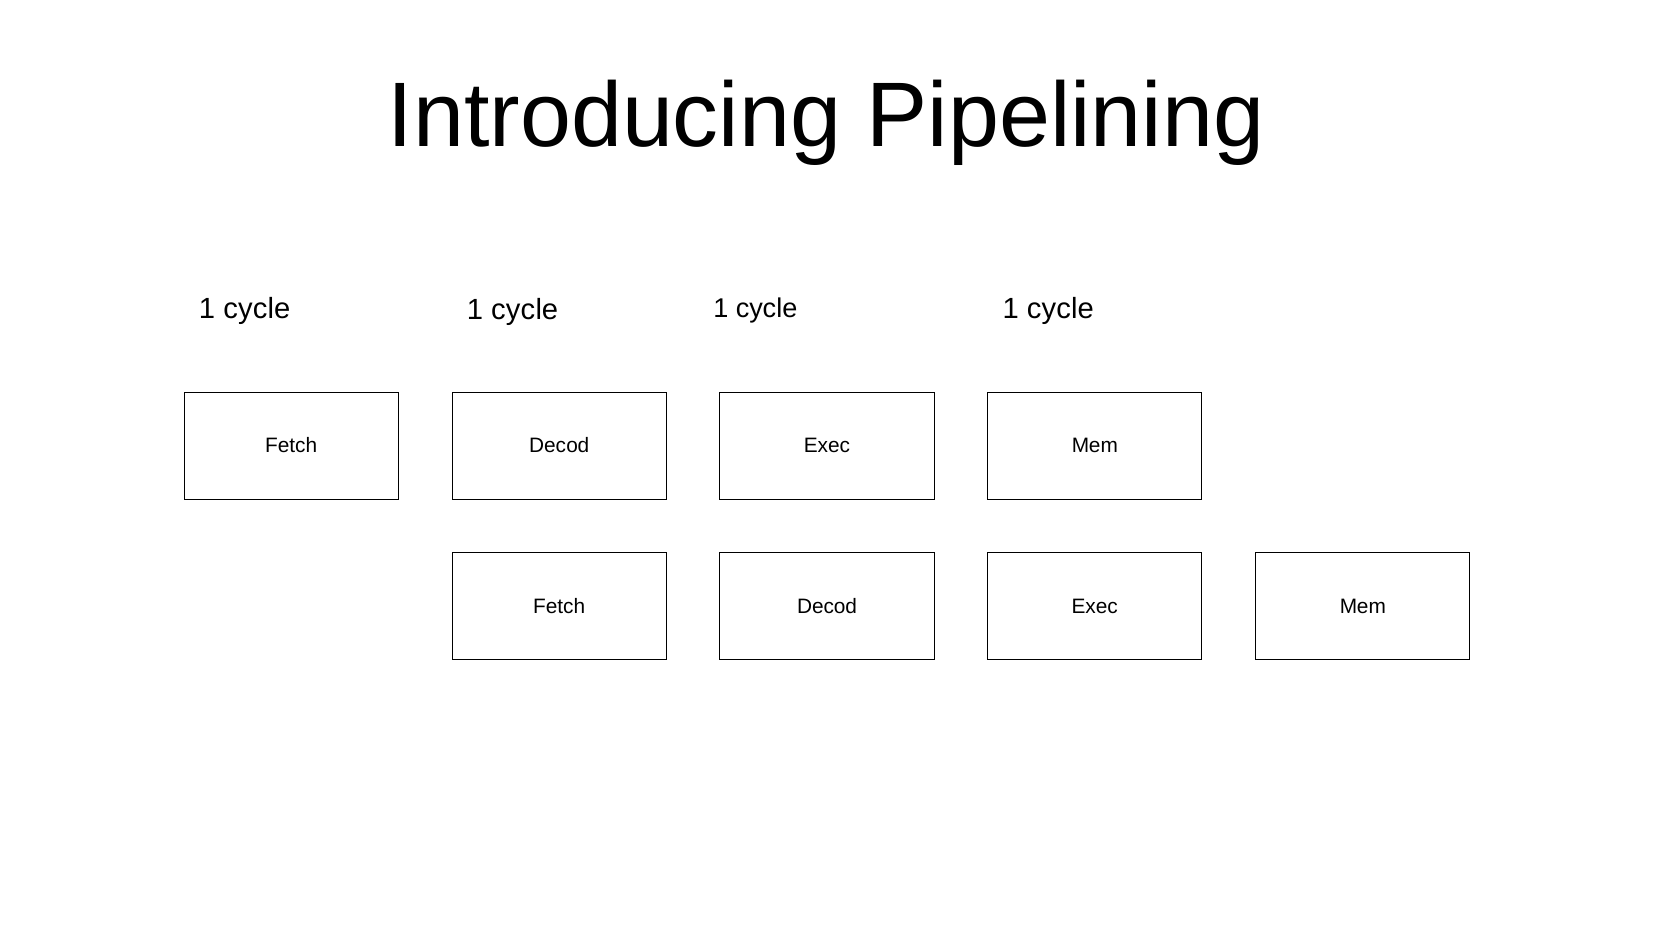

# Introducing Pipelining
1 cycle
1 cycle
1 cycle
1 cycle
Dec
Fetch
Align
Decod
Calc
Exec
Normlz
Mem
Dec
Fetch
Align
Decod
Calc
Exec
Normlz
Mem